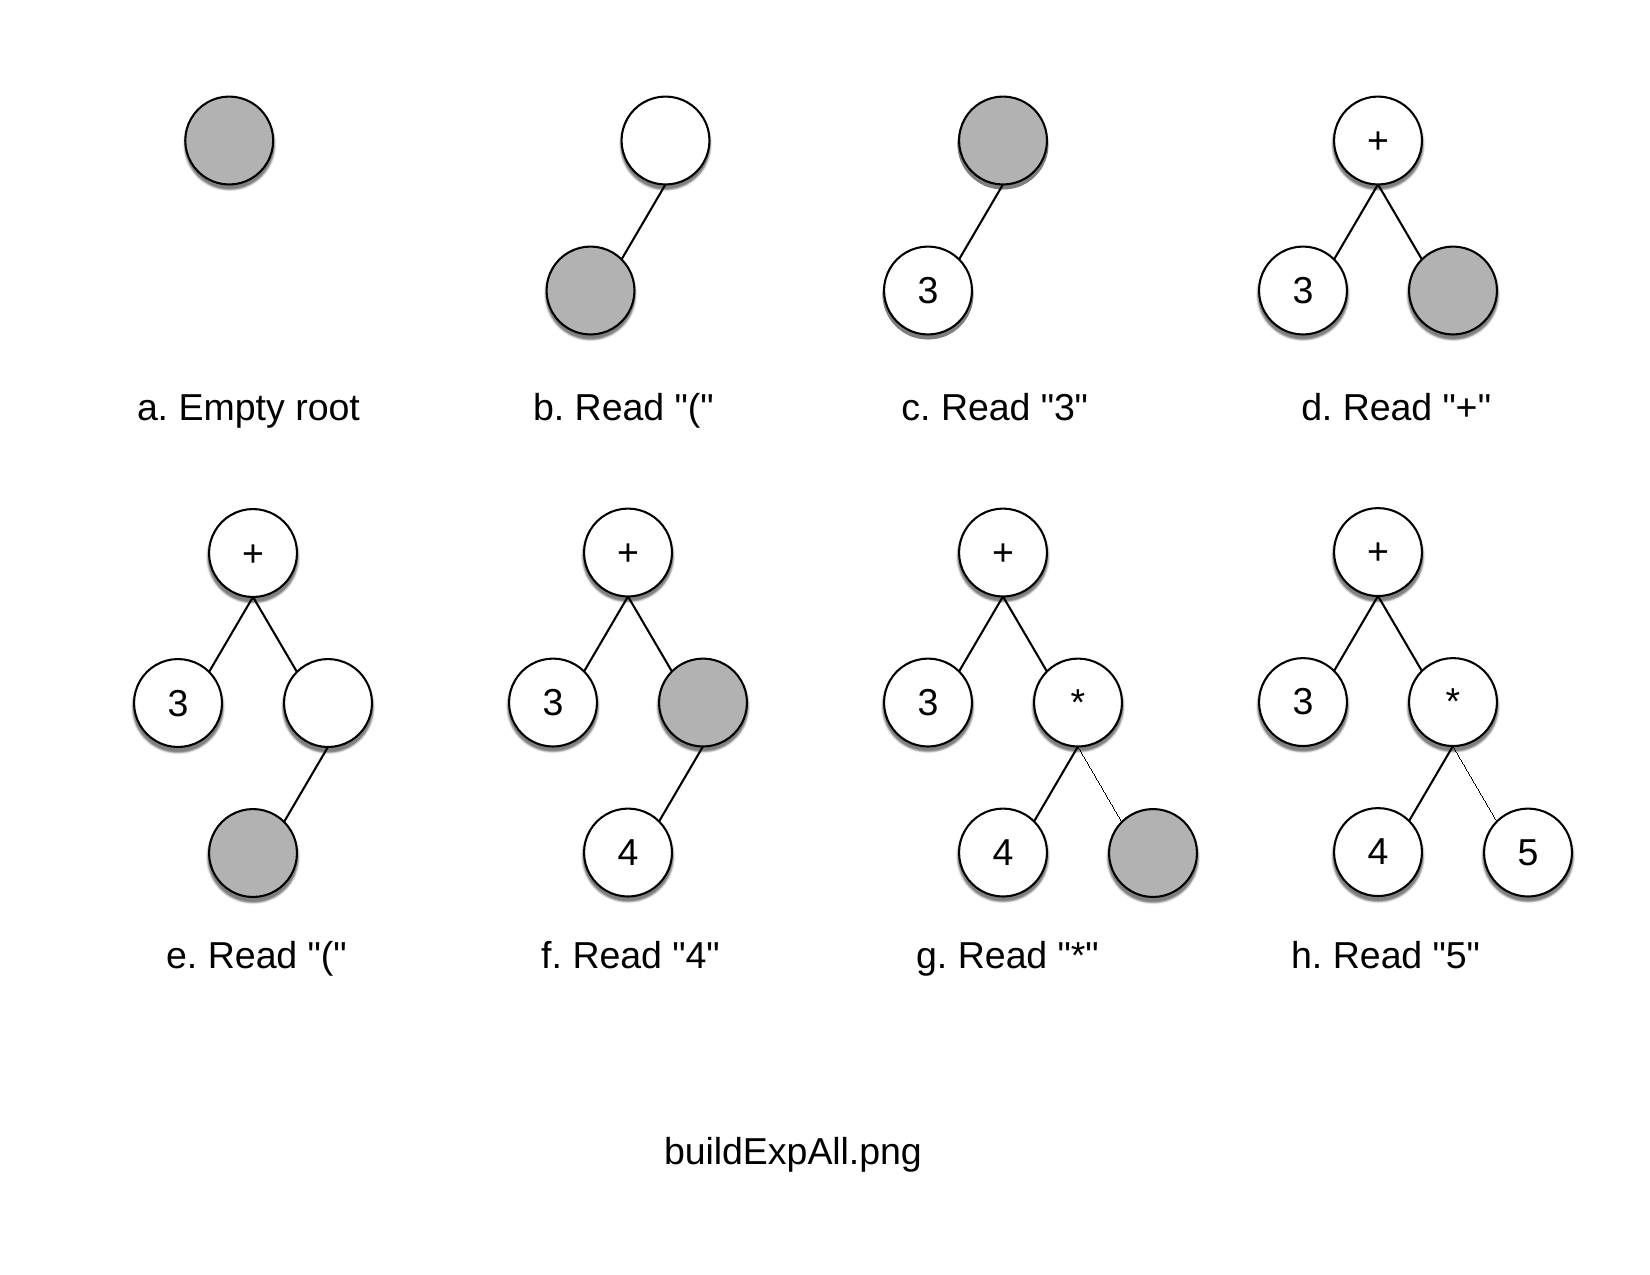

+
3
3
a. Empty root
b. Read "("
c. Read "3"
d. Read "+"
+
+
+
+
3
*
3
3
*
3
4
4
4
5
e. Read "("
f. Read "4"
g. Read "*"
h. Read "5"
buildExpAll.png